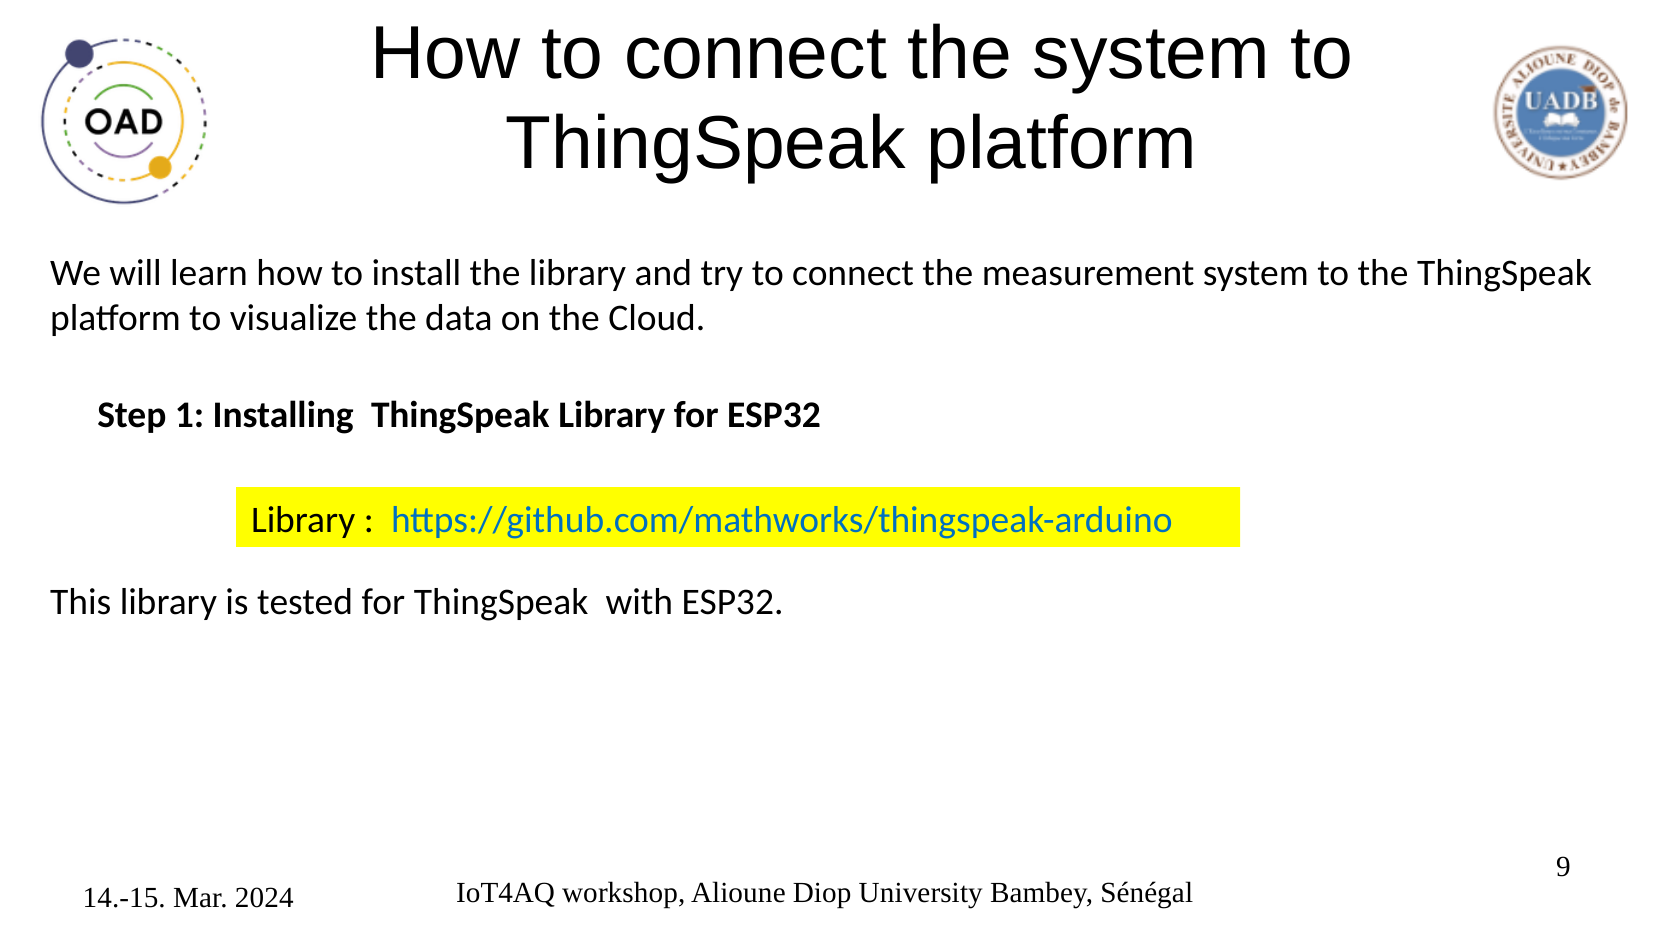

# How to connect the system to ThingSpeak platform
We will learn how to install the library and try to connect the measurement system to the ThingSpeak platform to visualize the data on the Cloud.
Step 1: Installing ThingSpeak Library for ESP32
Library :  https://github.com/mathworks/thingspeak-arduino
This library is tested for ThingSpeak with ESP32.
IoT4AQ workshop, Alioune Diop University Bambey, Sénégal
14.-15. Mar. 2024